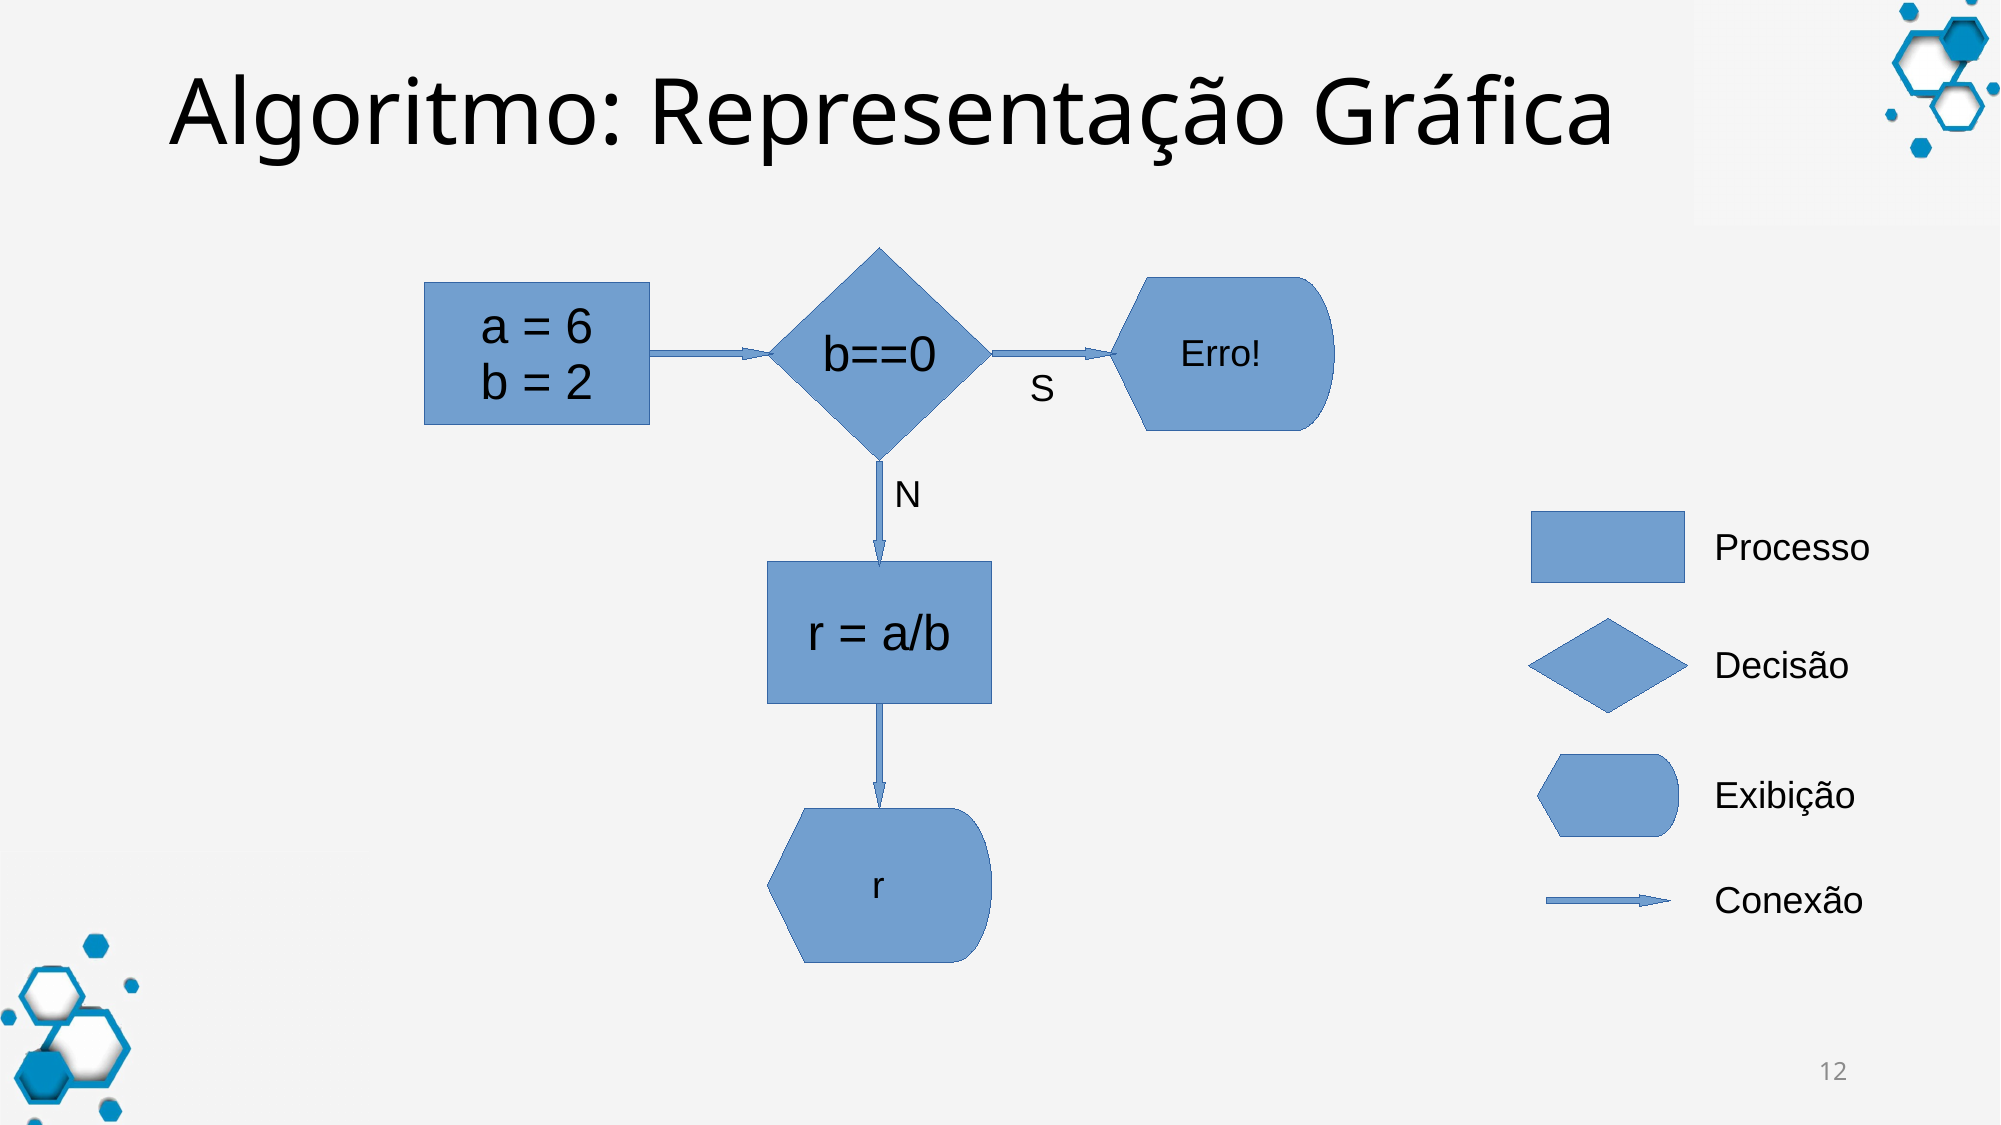

# Algoritmo: Representação Gráfica
b==0
Erro!
a = 6
b = 2
r = a/b
r
S
N
Processo
Decisão
Exibição
Conexão